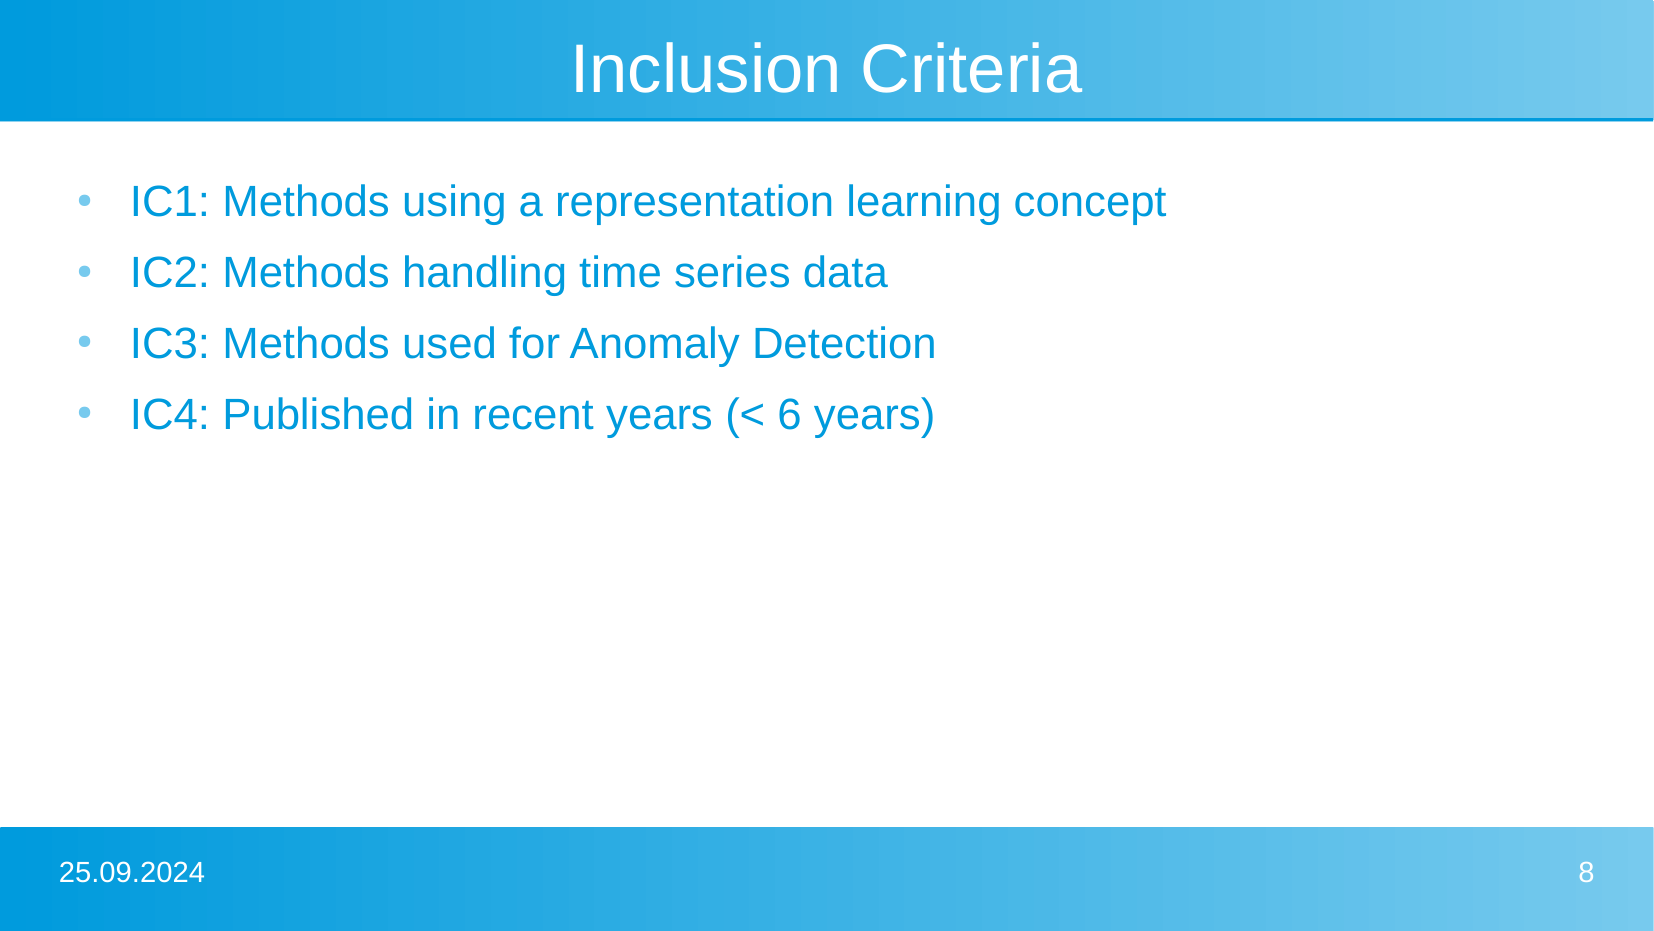

# Inclusion Criteria
IC1: Methods using a representation learning concept
IC2: Methods handling time series data
IC3: Methods used for Anomaly Detection
IC4: Published in recent years (< 6 years)
8